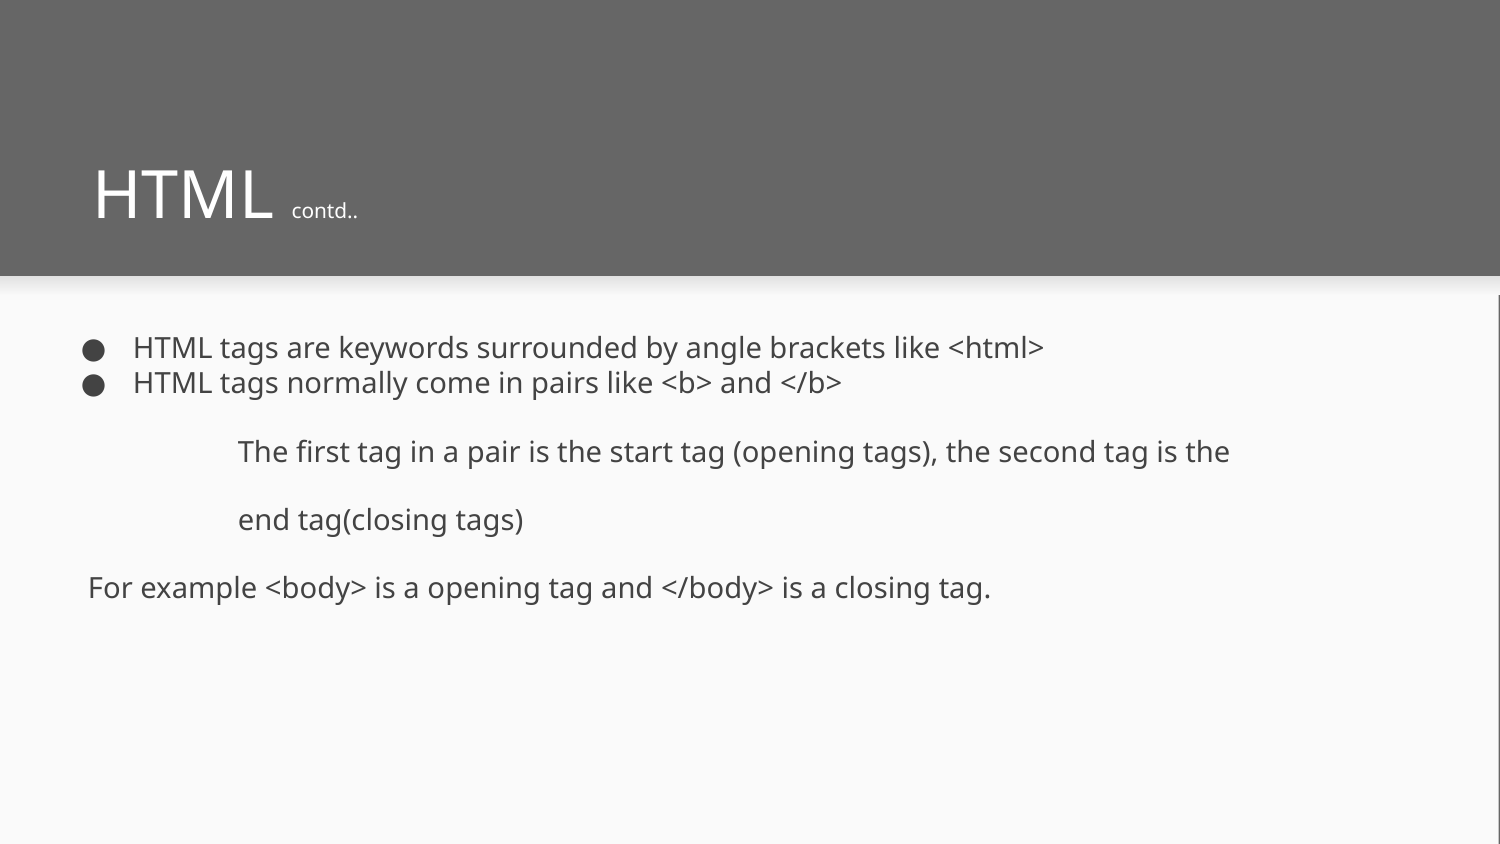

# HTML contd..
HTML tags are keywords surrounded by angle brackets like <html>
HTML tags normally come in pairs like <b> and </b>
 The first tag in a pair is the start tag (opening tags), the second tag is the
 end tag(closing tags)
 For example <body> is a opening tag and </body> is a closing tag.